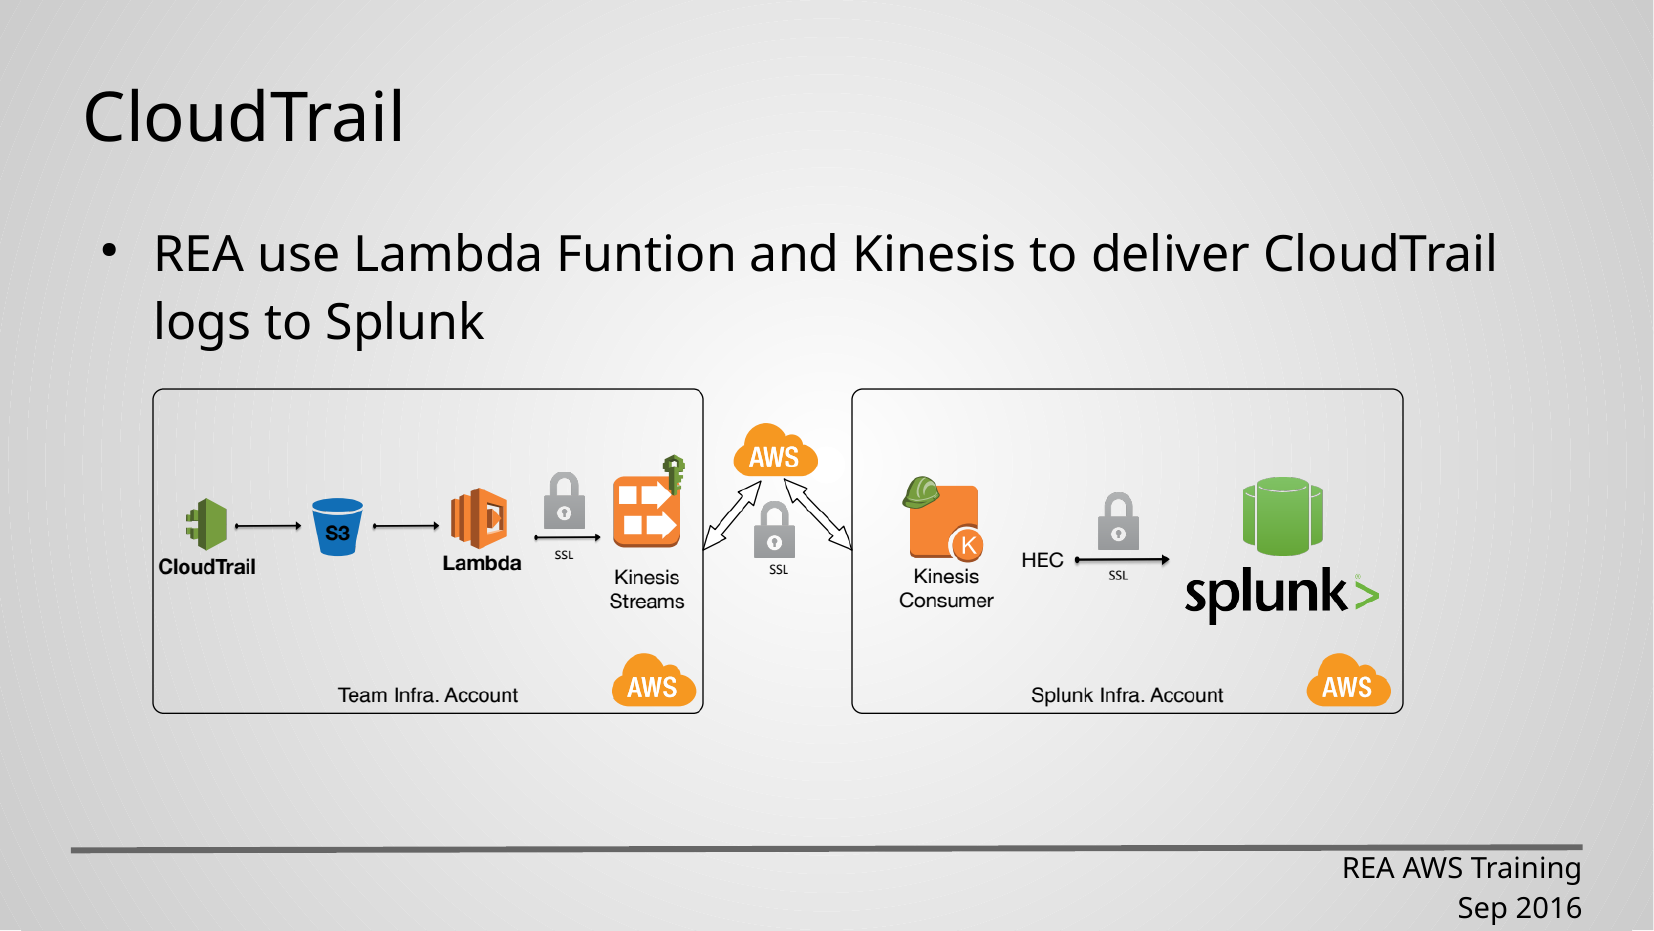

# CloudTrail
REA use Lambda Funtion and Kinesis to deliver CloudTrail logs to Splunk